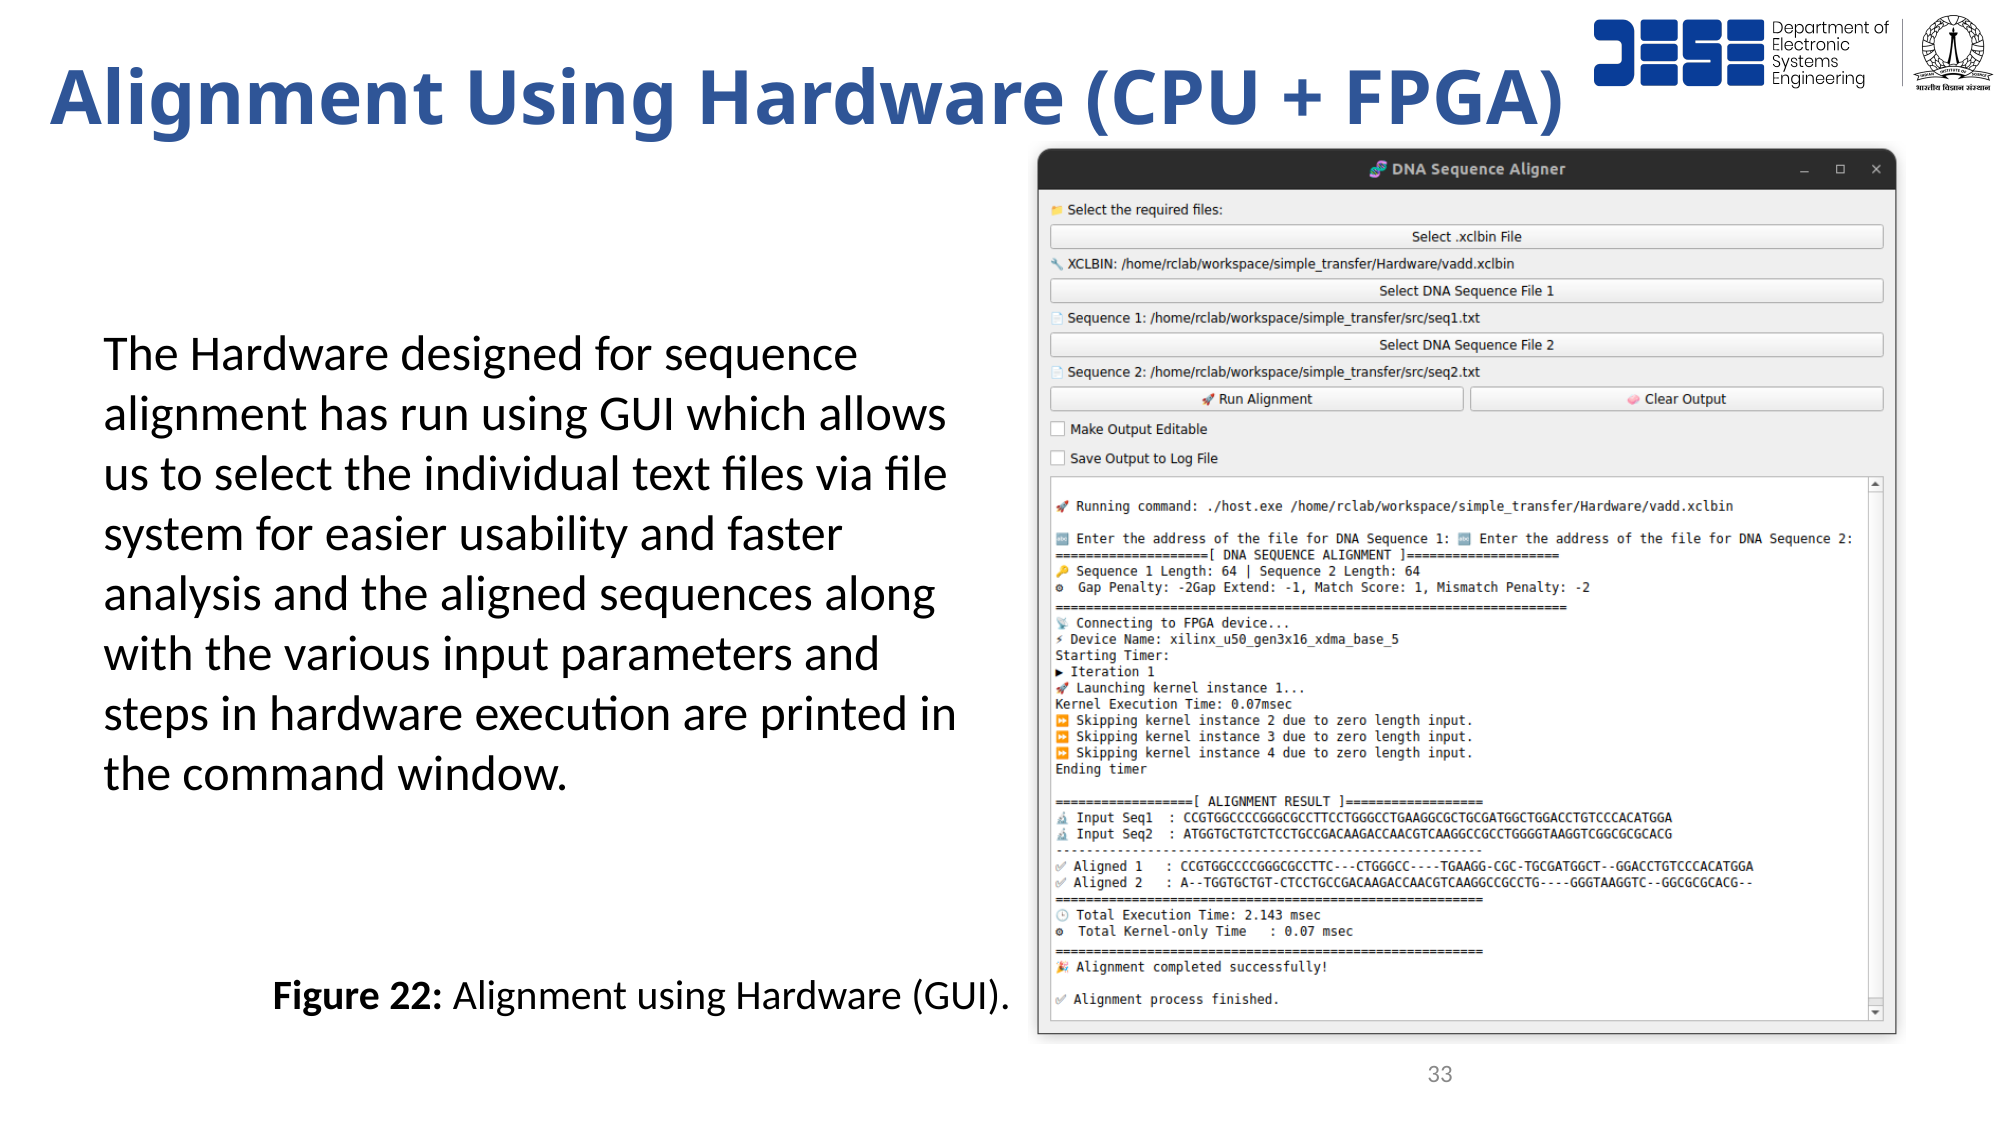

# Alignment Using Hardware (CPU + FPGA)
The Hardware designed for sequence alignment has run using GUI which allows us to select the individual text files via file system for easier usability and faster analysis and the aligned sequences along with the various input parameters and steps in hardware execution are printed in the command window.
Figure 22: Alignment using Hardware (GUI).